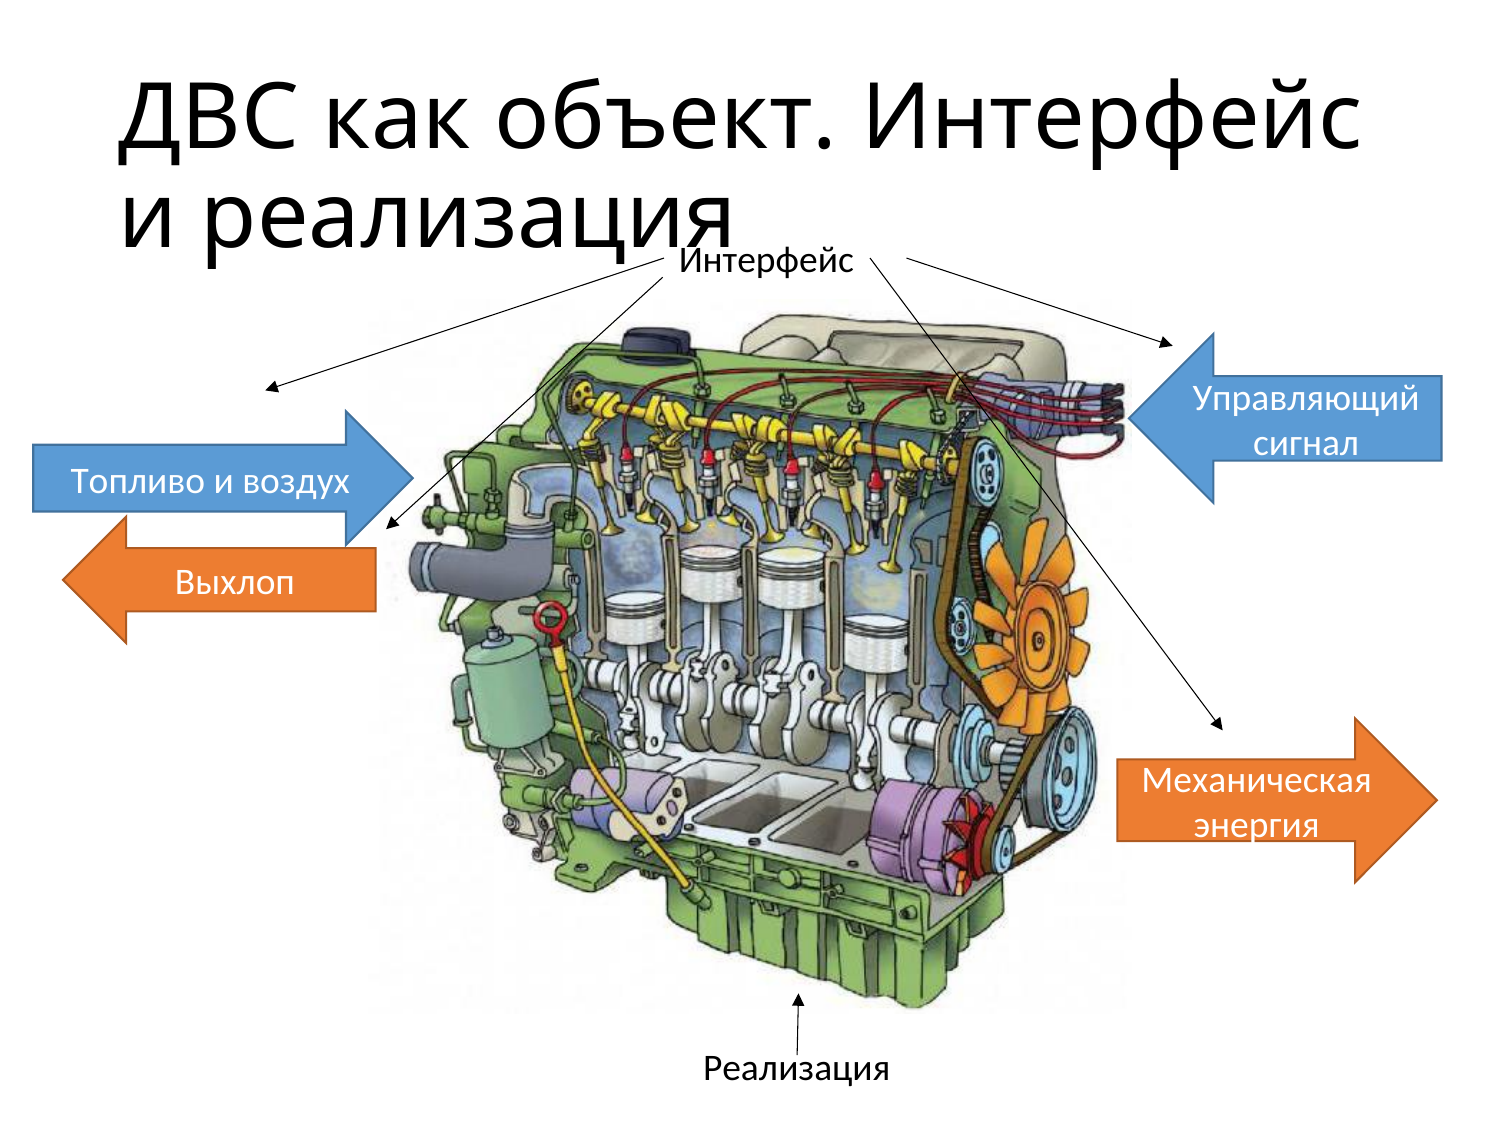

# ДВС как объект. Интерфейс и реализация
Интерфейс
Управляющий сигнал
 Топливо и воздух
Выхлоп
Механическая энергия
Реализация